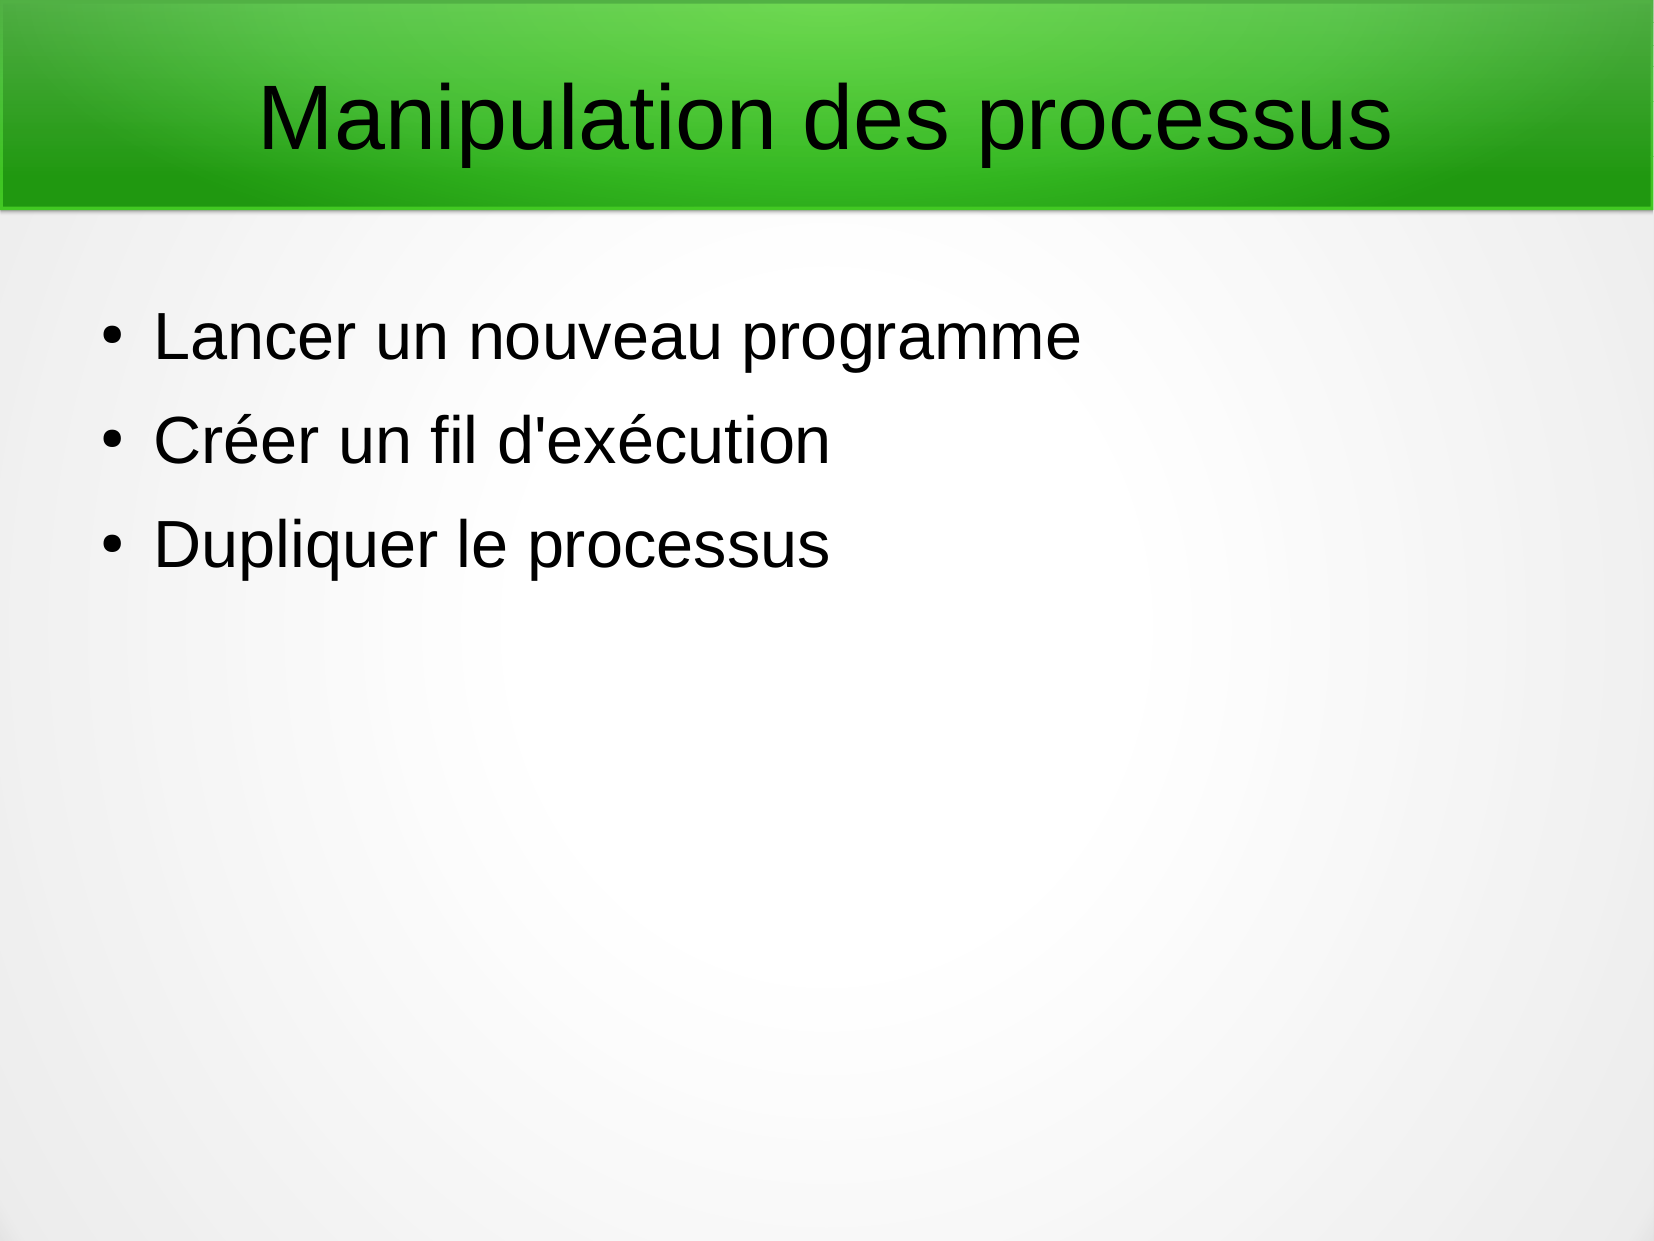

# Manipulation des processus
Lancer un nouveau programme
Créer un fil d'exécution
Dupliquer le processus